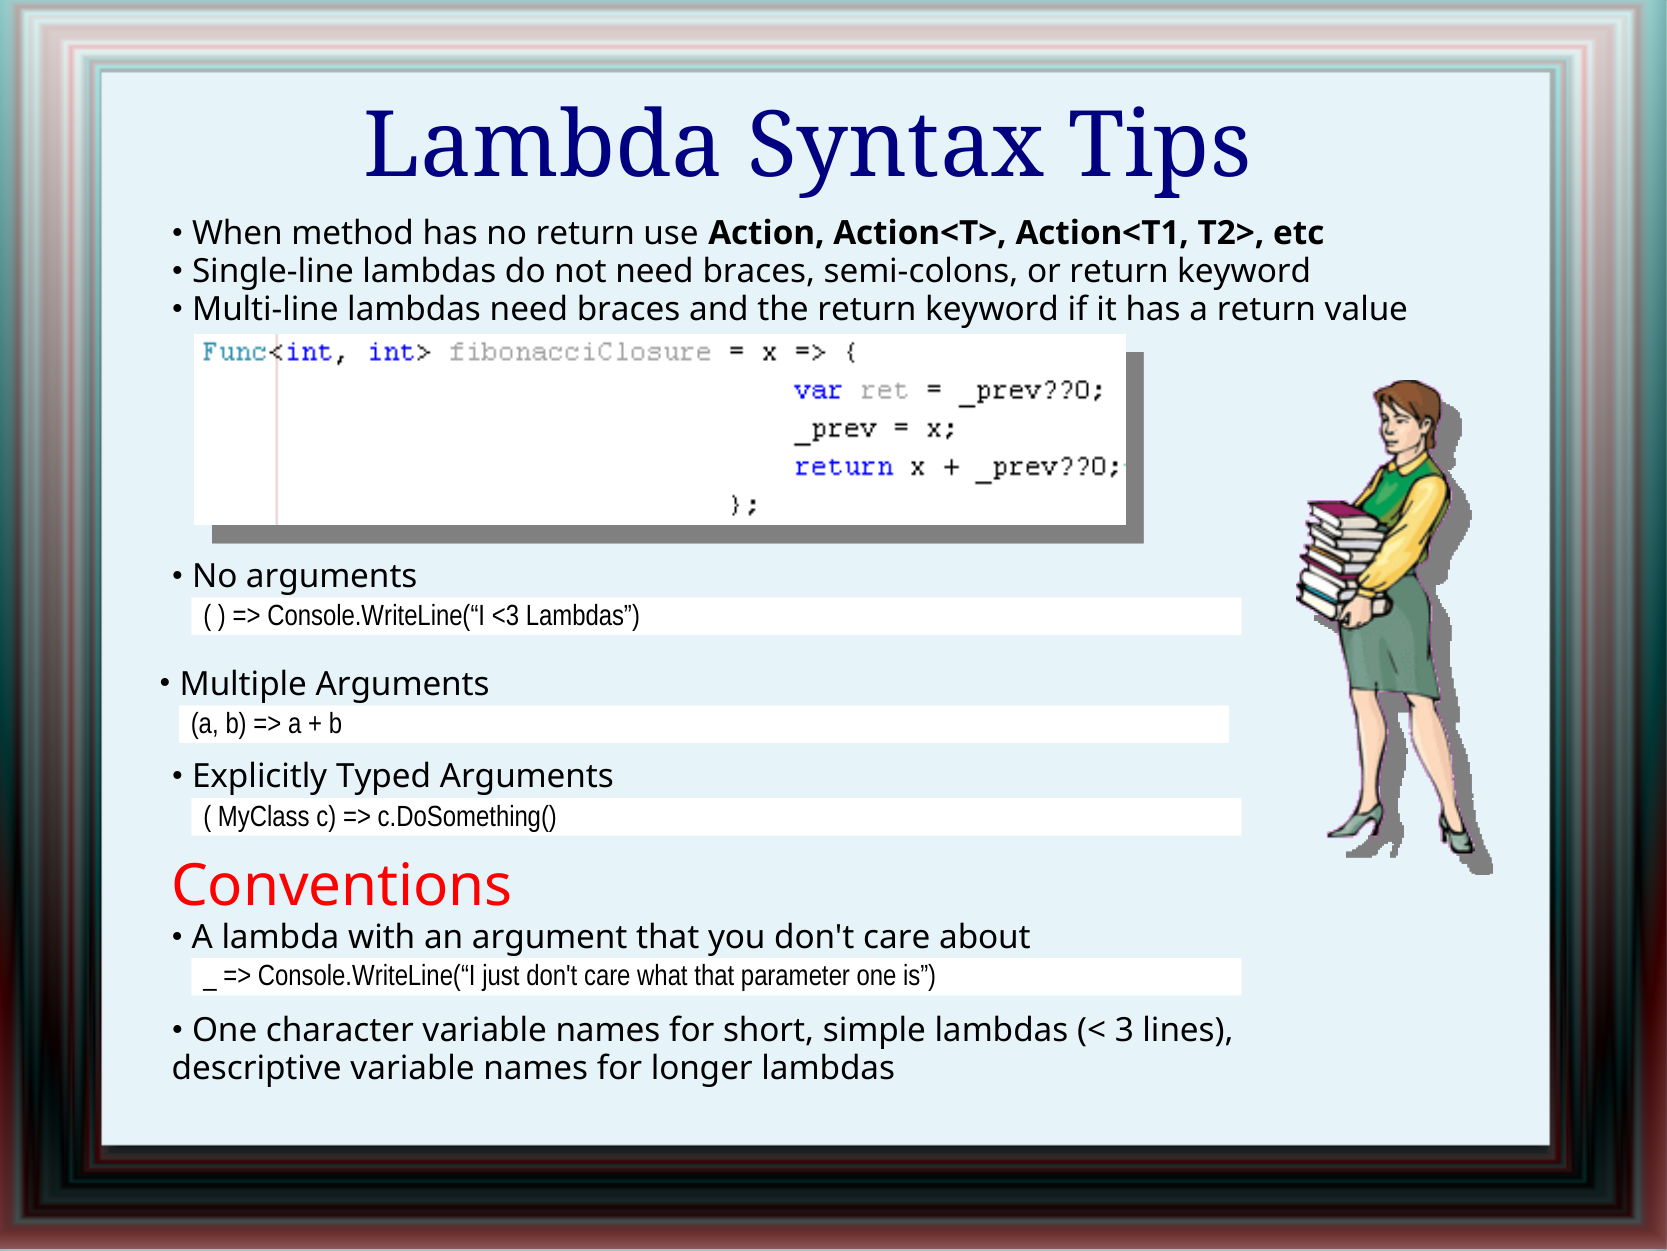

Lambda Syntax Tips
 When method has no return use Action, Action<T>, Action<T1, T2>, etc
 Single-line lambdas do not need braces, semi-colons, or return keyword
 Multi-line lambdas need braces and the return keyword if it has a return value
 No arguments
( ) => Console.WriteLine(“I <3 Lambdas”)
 Multiple Arguments
(a, b) => a + b
 Explicitly Typed Arguments
( MyClass c) => c.DoSomething()
Conventions
 A lambda with an argument that you don't care about
_ => Console.WriteLine(“I just don't care what that parameter one is”)
 One character variable names for short, simple lambdas (< 3 lines), descriptive variable names for longer lambdas